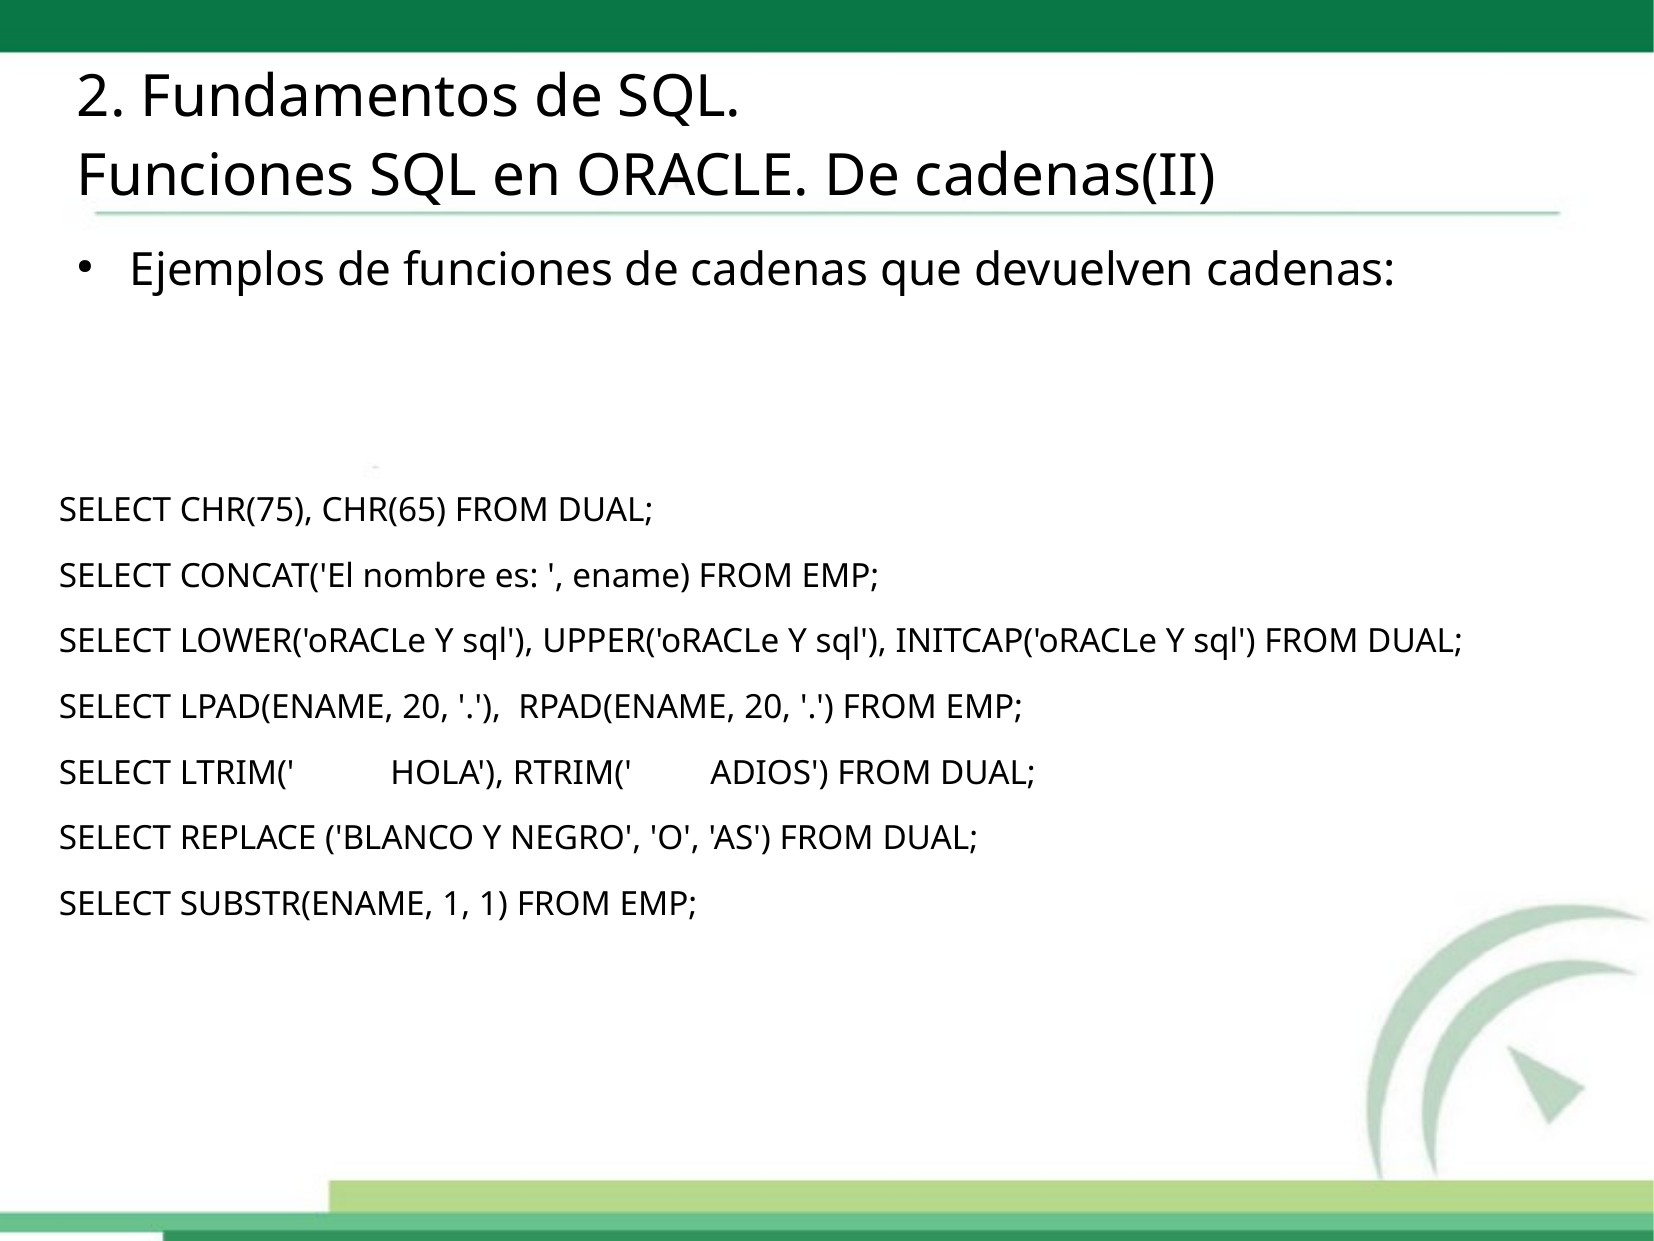

# 2. Fundamentos de SQL. Funciones SQL en ORACLE. De cadenas(II)
Ejemplos de funciones de cadenas que devuelven cadenas:
SELECT CHR(75), CHR(65) FROM DUAL;
SELECT CONCAT('El nombre es: ', ename) FROM EMP;
SELECT LOWER('oRACLe Y sql'), UPPER('oRACLe Y sql'), INITCAP('oRACLe Y sql') FROM DUAL;
SELECT LPAD(ENAME, 20, '.'), RPAD(ENAME, 20, '.') FROM EMP;
SELECT LTRIM(' HOLA'), RTRIM(' ADIOS') FROM DUAL;
SELECT REPLACE ('BLANCO Y NEGRO', 'O', 'AS') FROM DUAL;
SELECT SUBSTR(ENAME, 1, 1) FROM EMP;